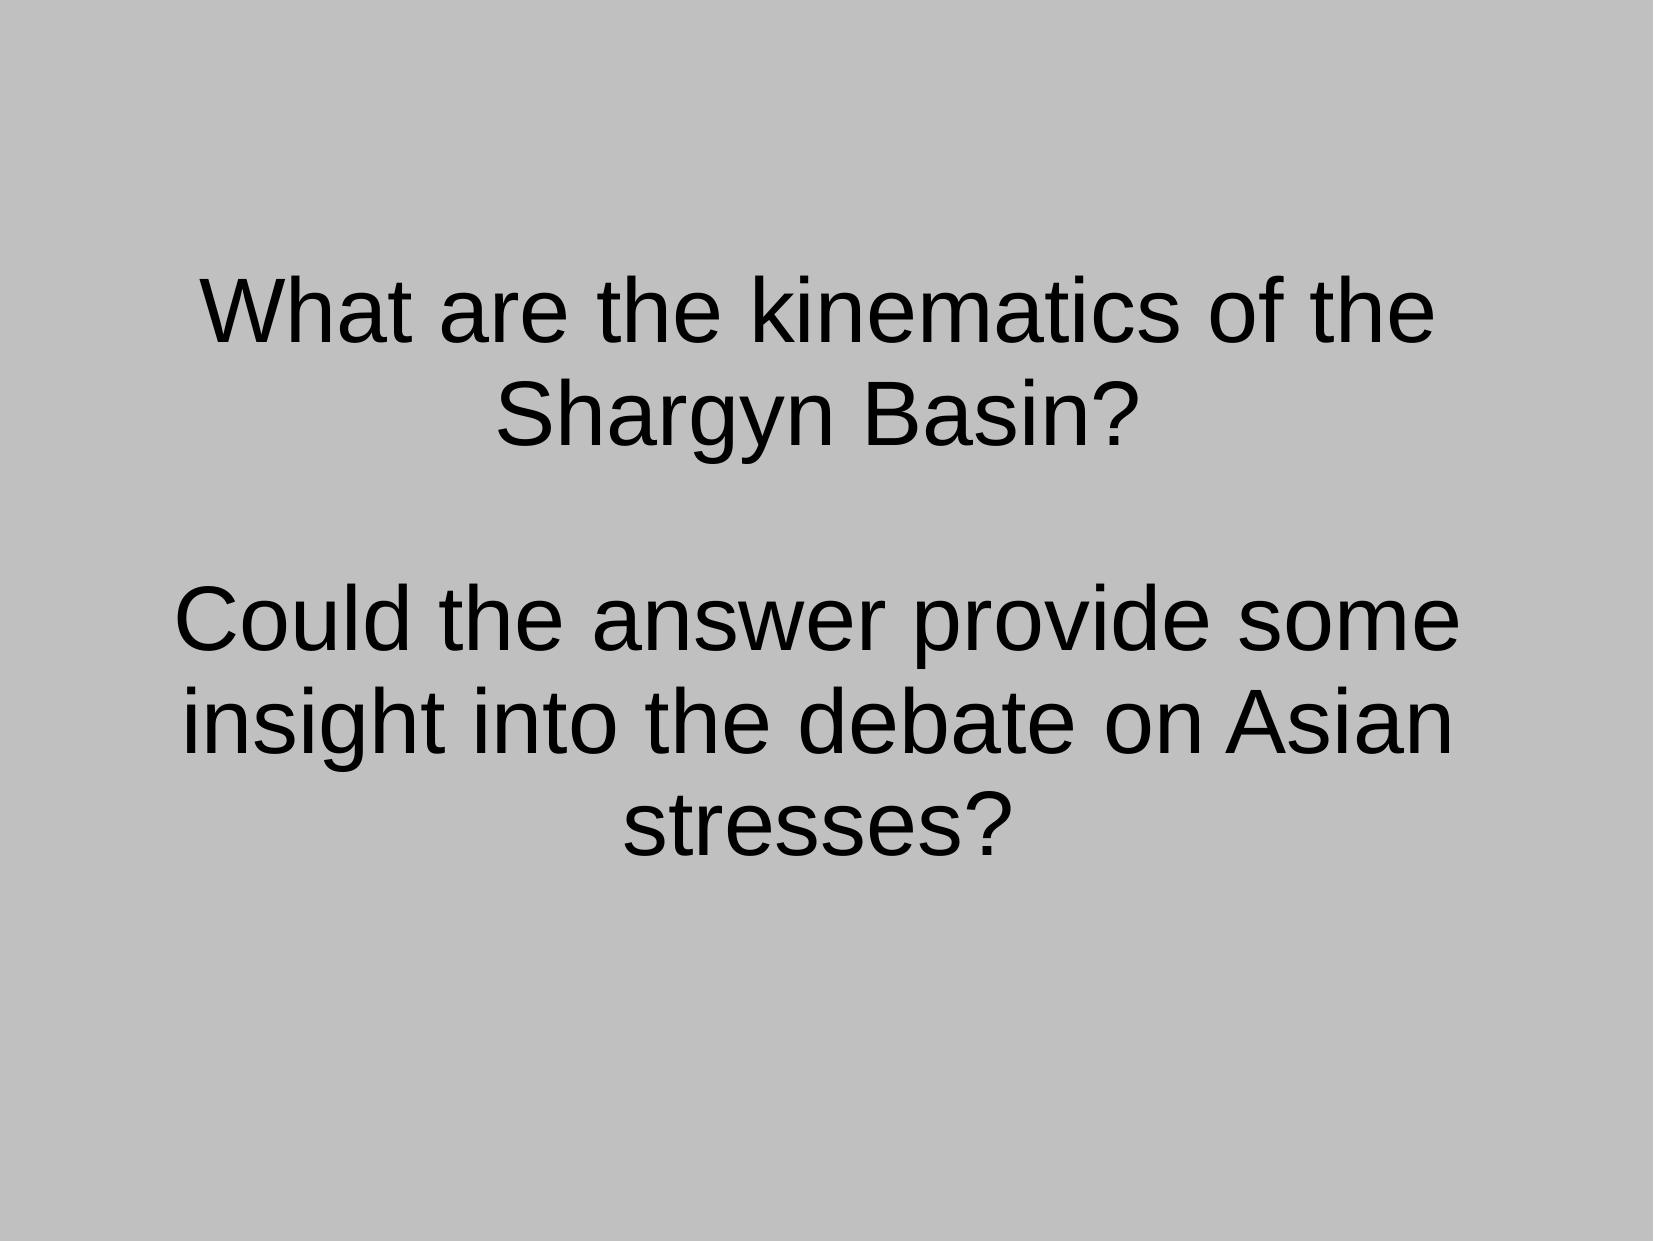

# What are the kinematics of the Shargyn Basin? Could the answer provide some insight into the debate on Asian stresses?